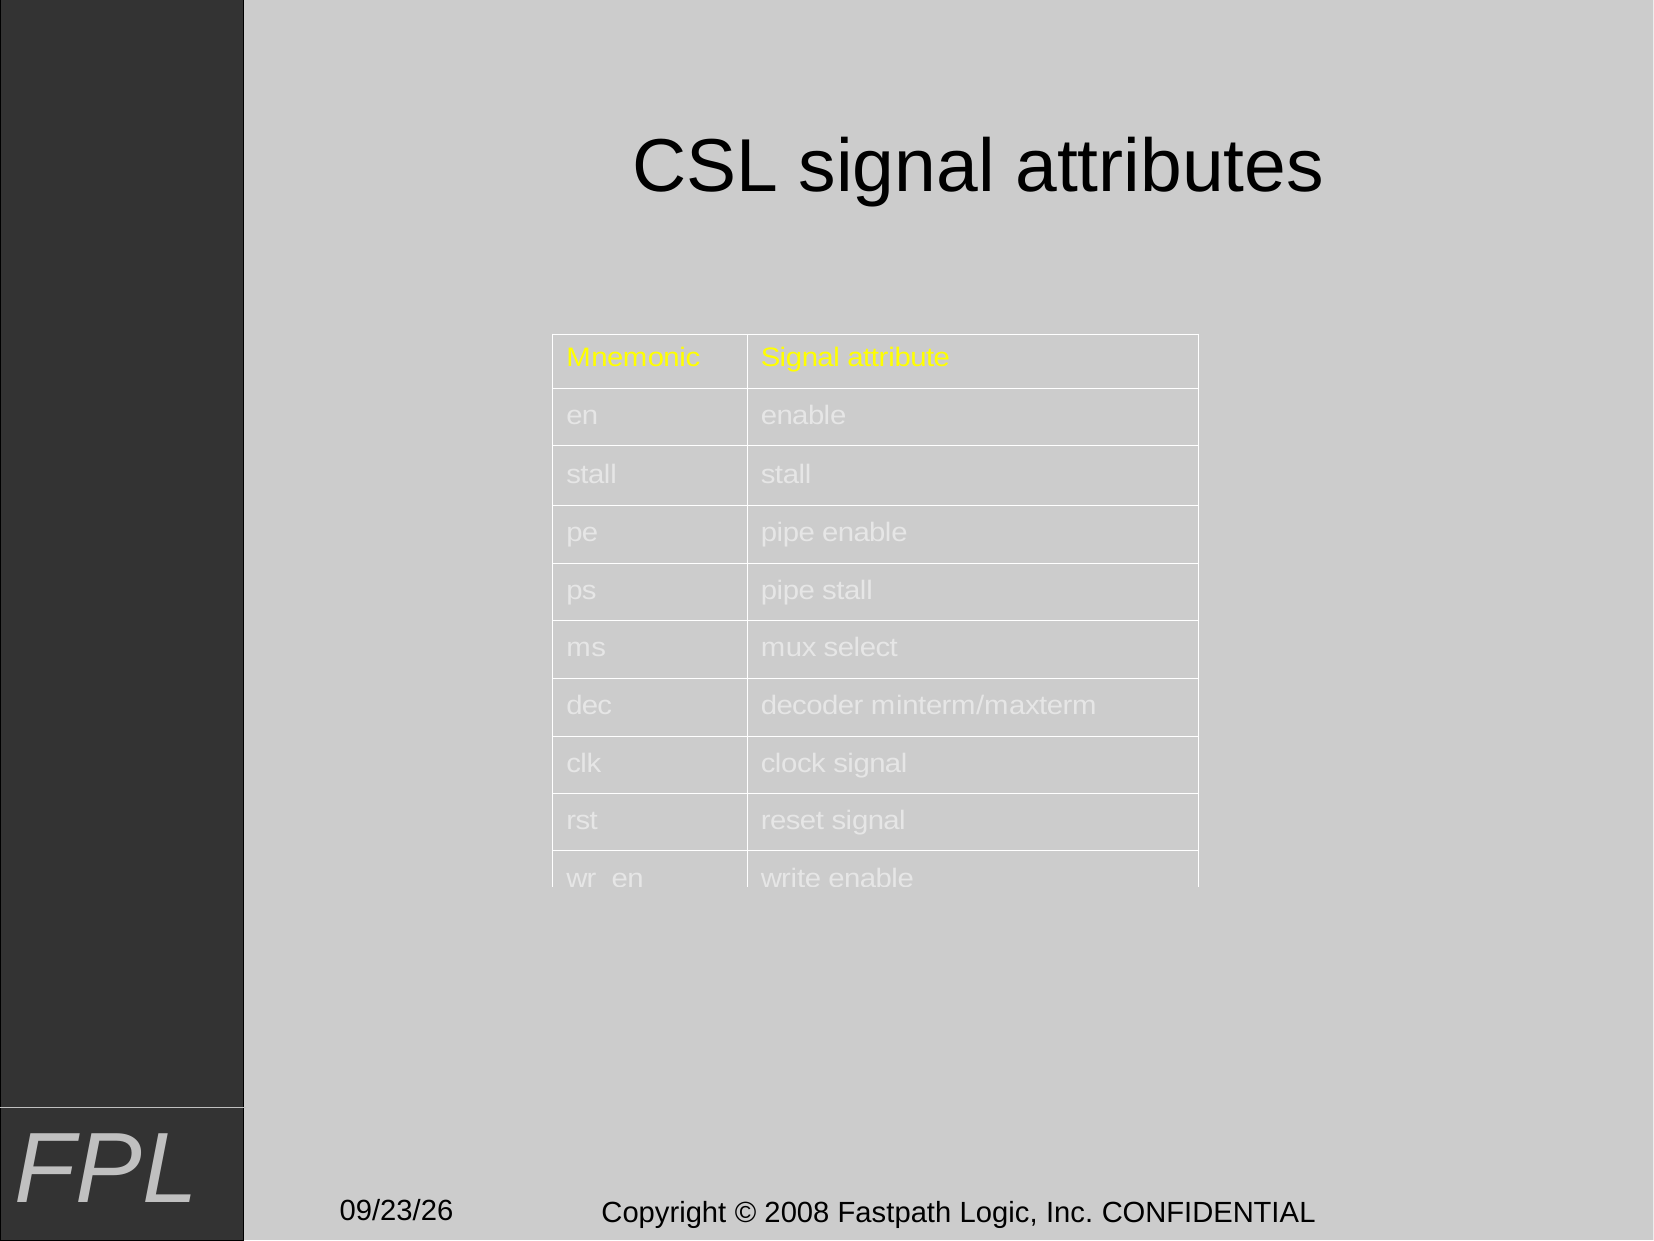

# CSL signal attributes
Copyright Fastpath Logic Inc. @2007